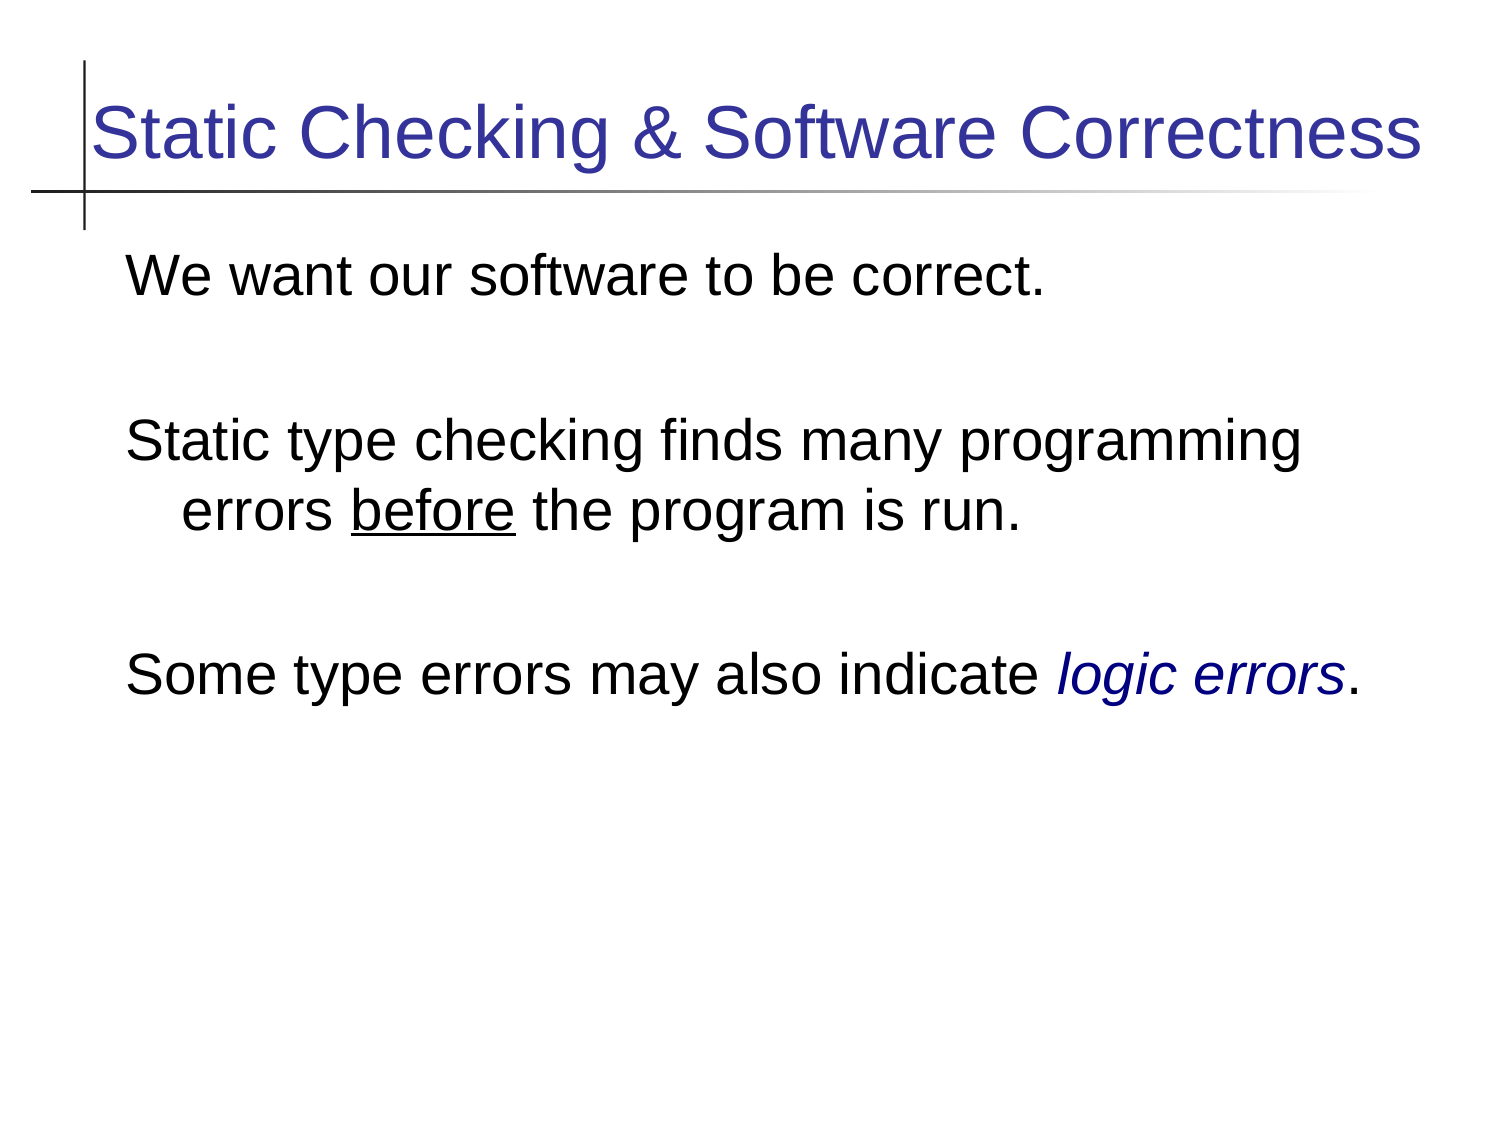

# Static Checking & Software Correctness
We want our software to be correct.
Static type checking finds many programming errors before the program is run.
Some type errors may also indicate logic errors.